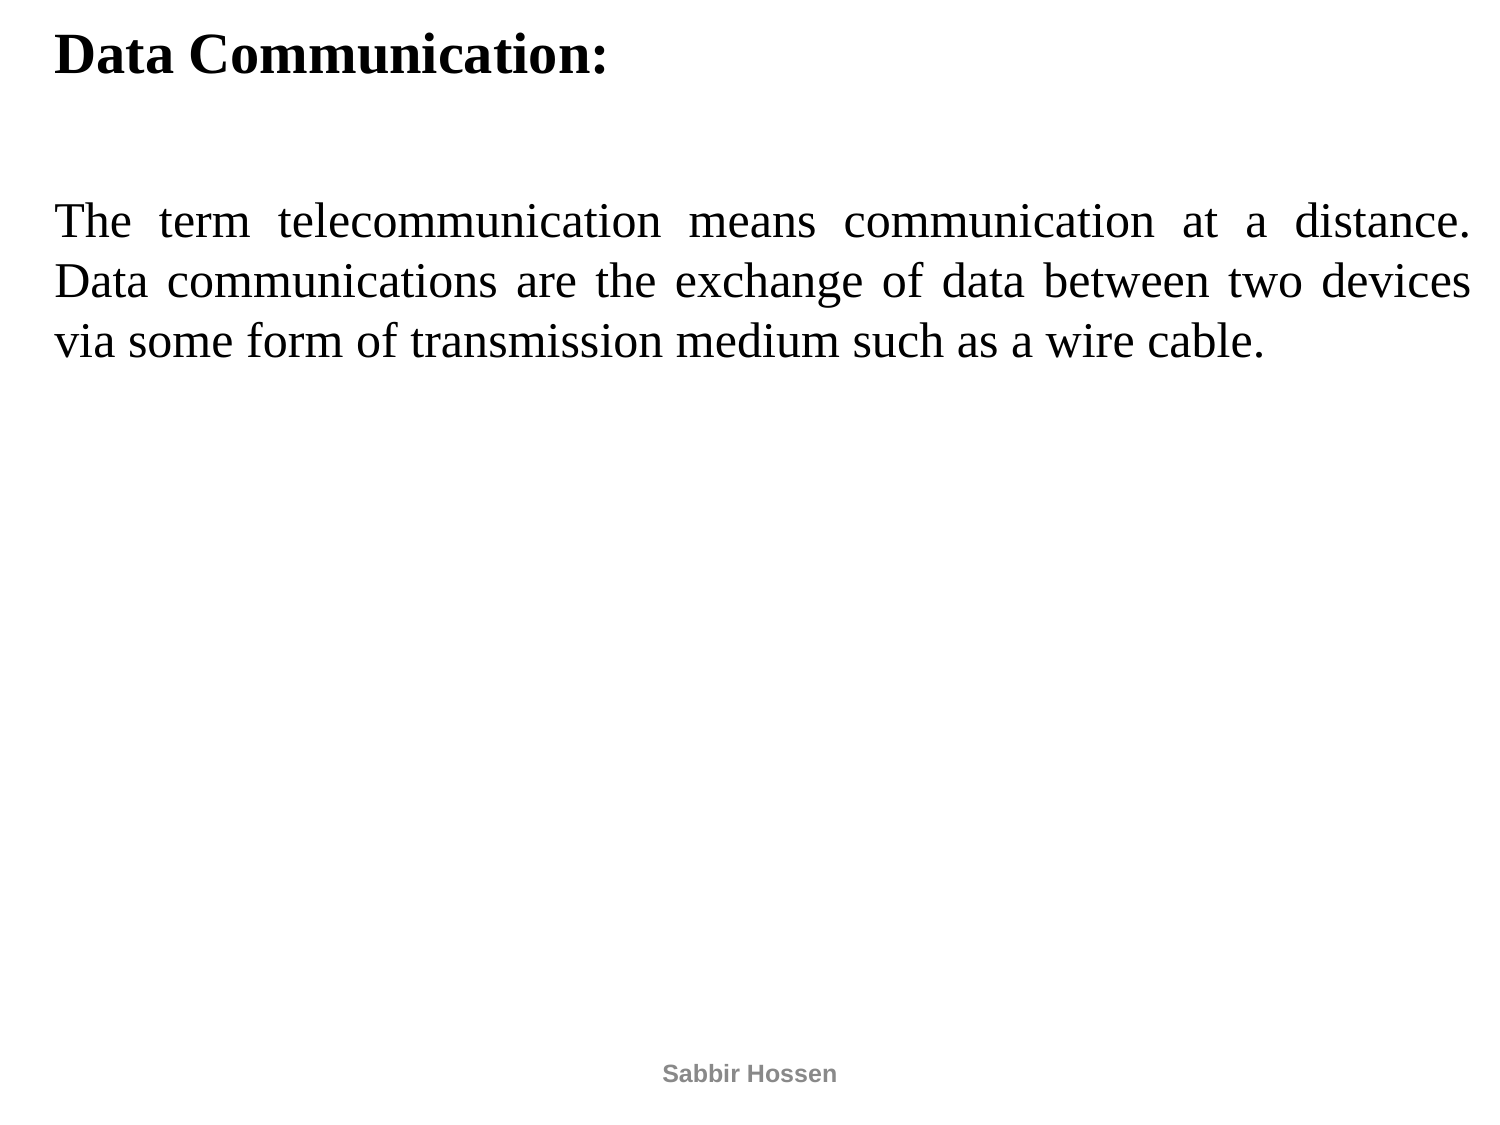

# Data Communication:
The term telecommunication means communication at a distance. Data communications are the exchange of data between two devices via some form of transmission medium such as a wire cable.
Sabbir Hossen